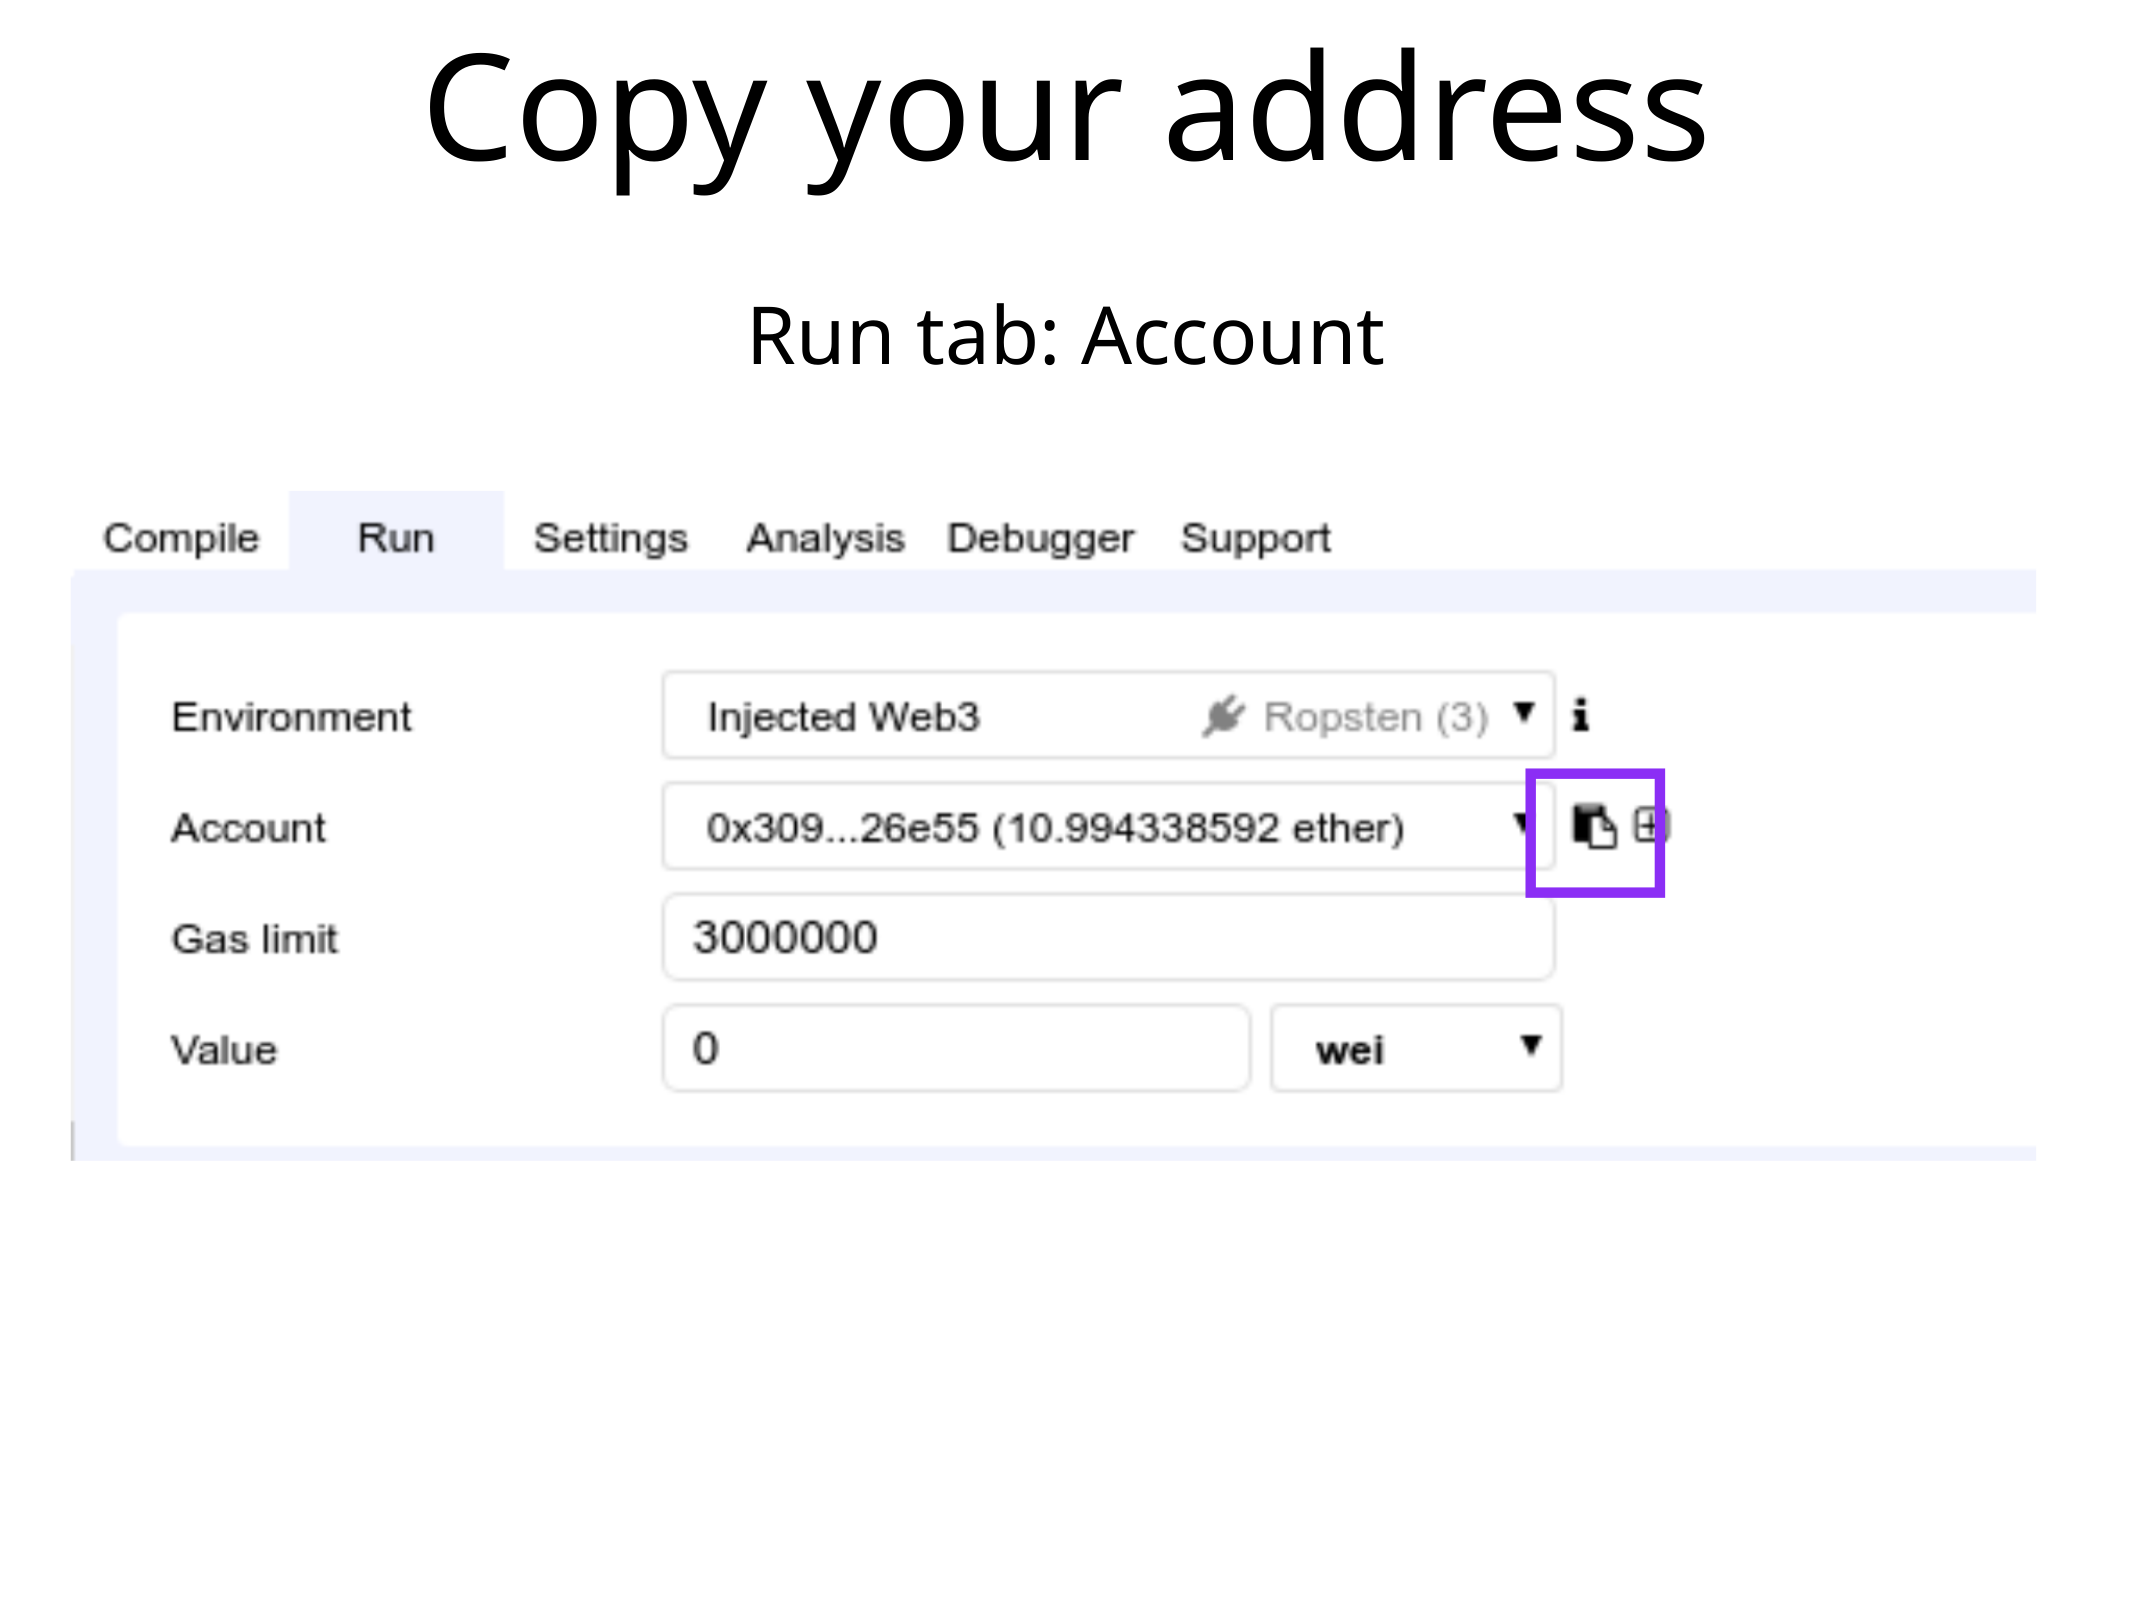

# Copy your address
Run tab: Account
( when dependencies.js is the active file )